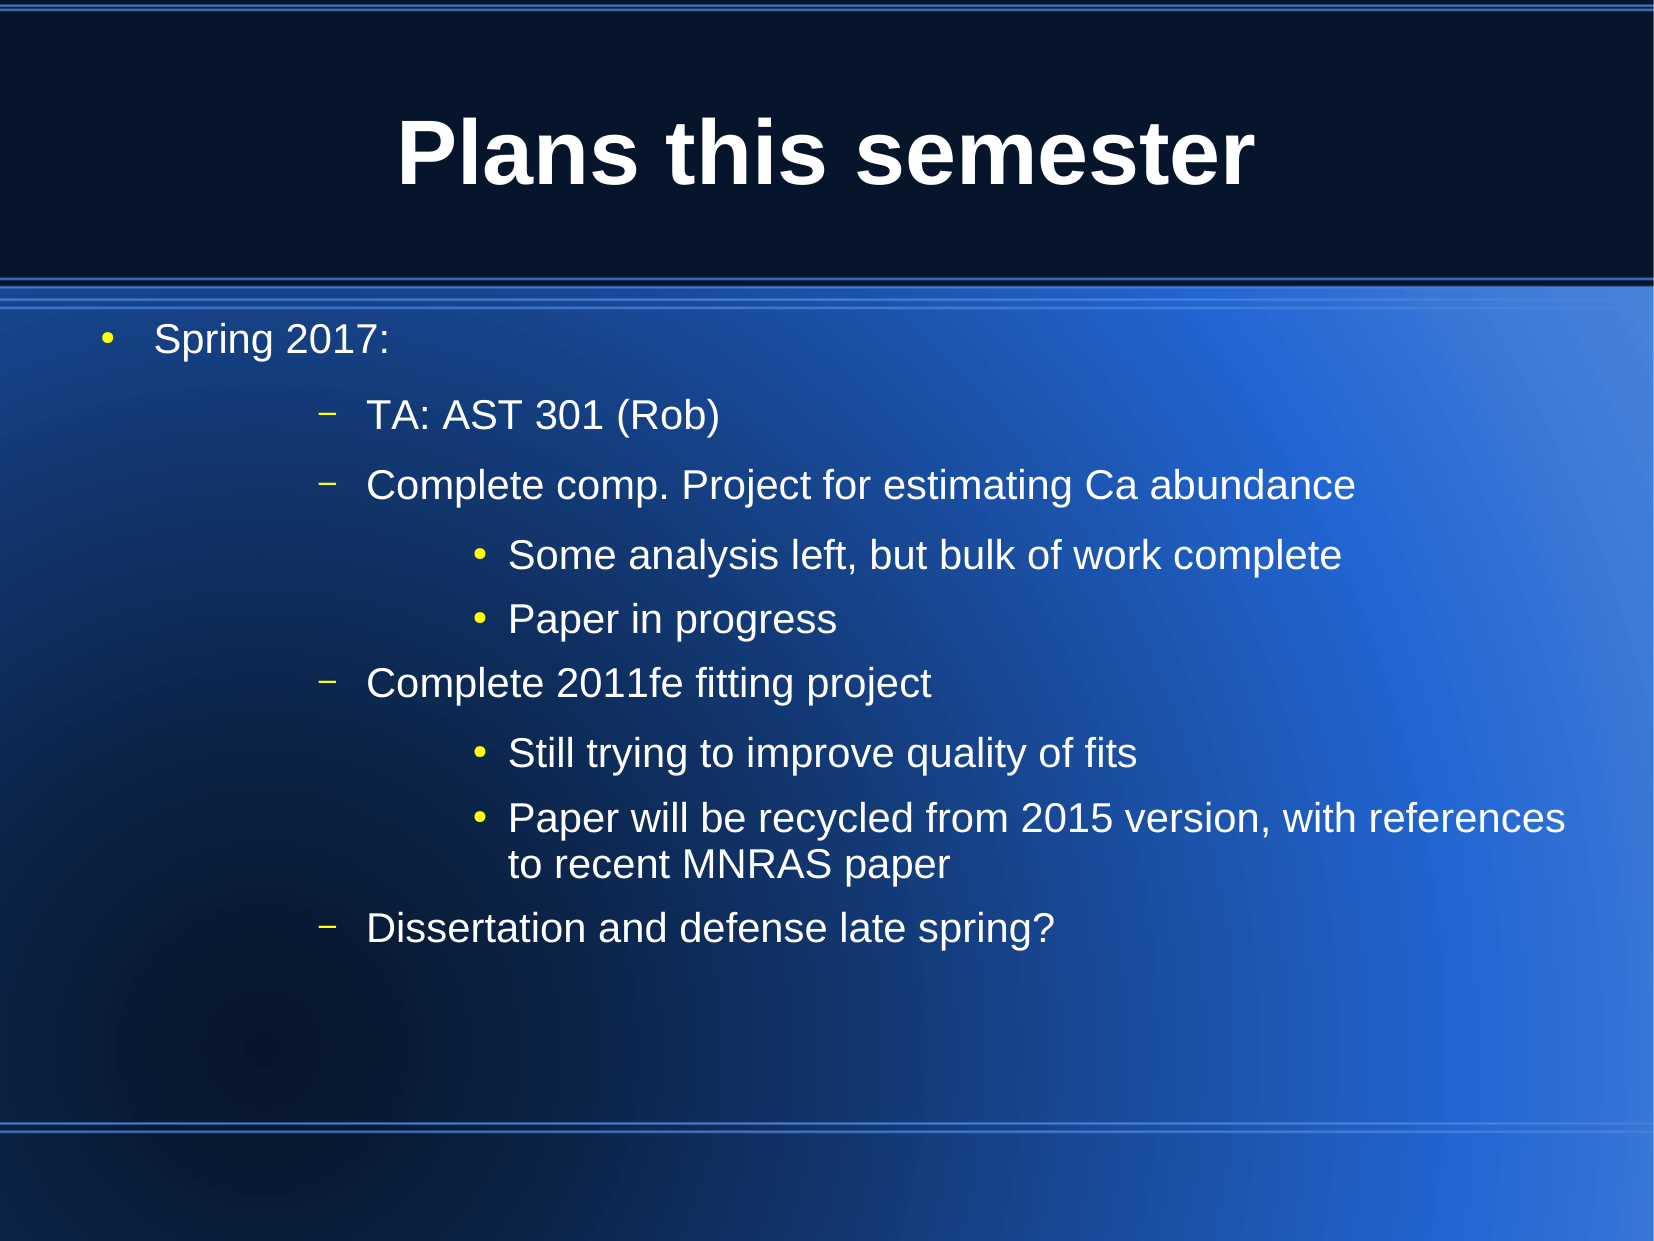

# Plans this semester
Spring 2017:
TA: AST 301 (Rob)
Complete comp. Project for estimating Ca abundance
Some analysis left, but bulk of work complete
Paper in progress
Complete 2011fe fitting project
Still trying to improve quality of fits
Paper will be recycled from 2015 version, with references to recent MNRAS paper
Dissertation and defense late spring?